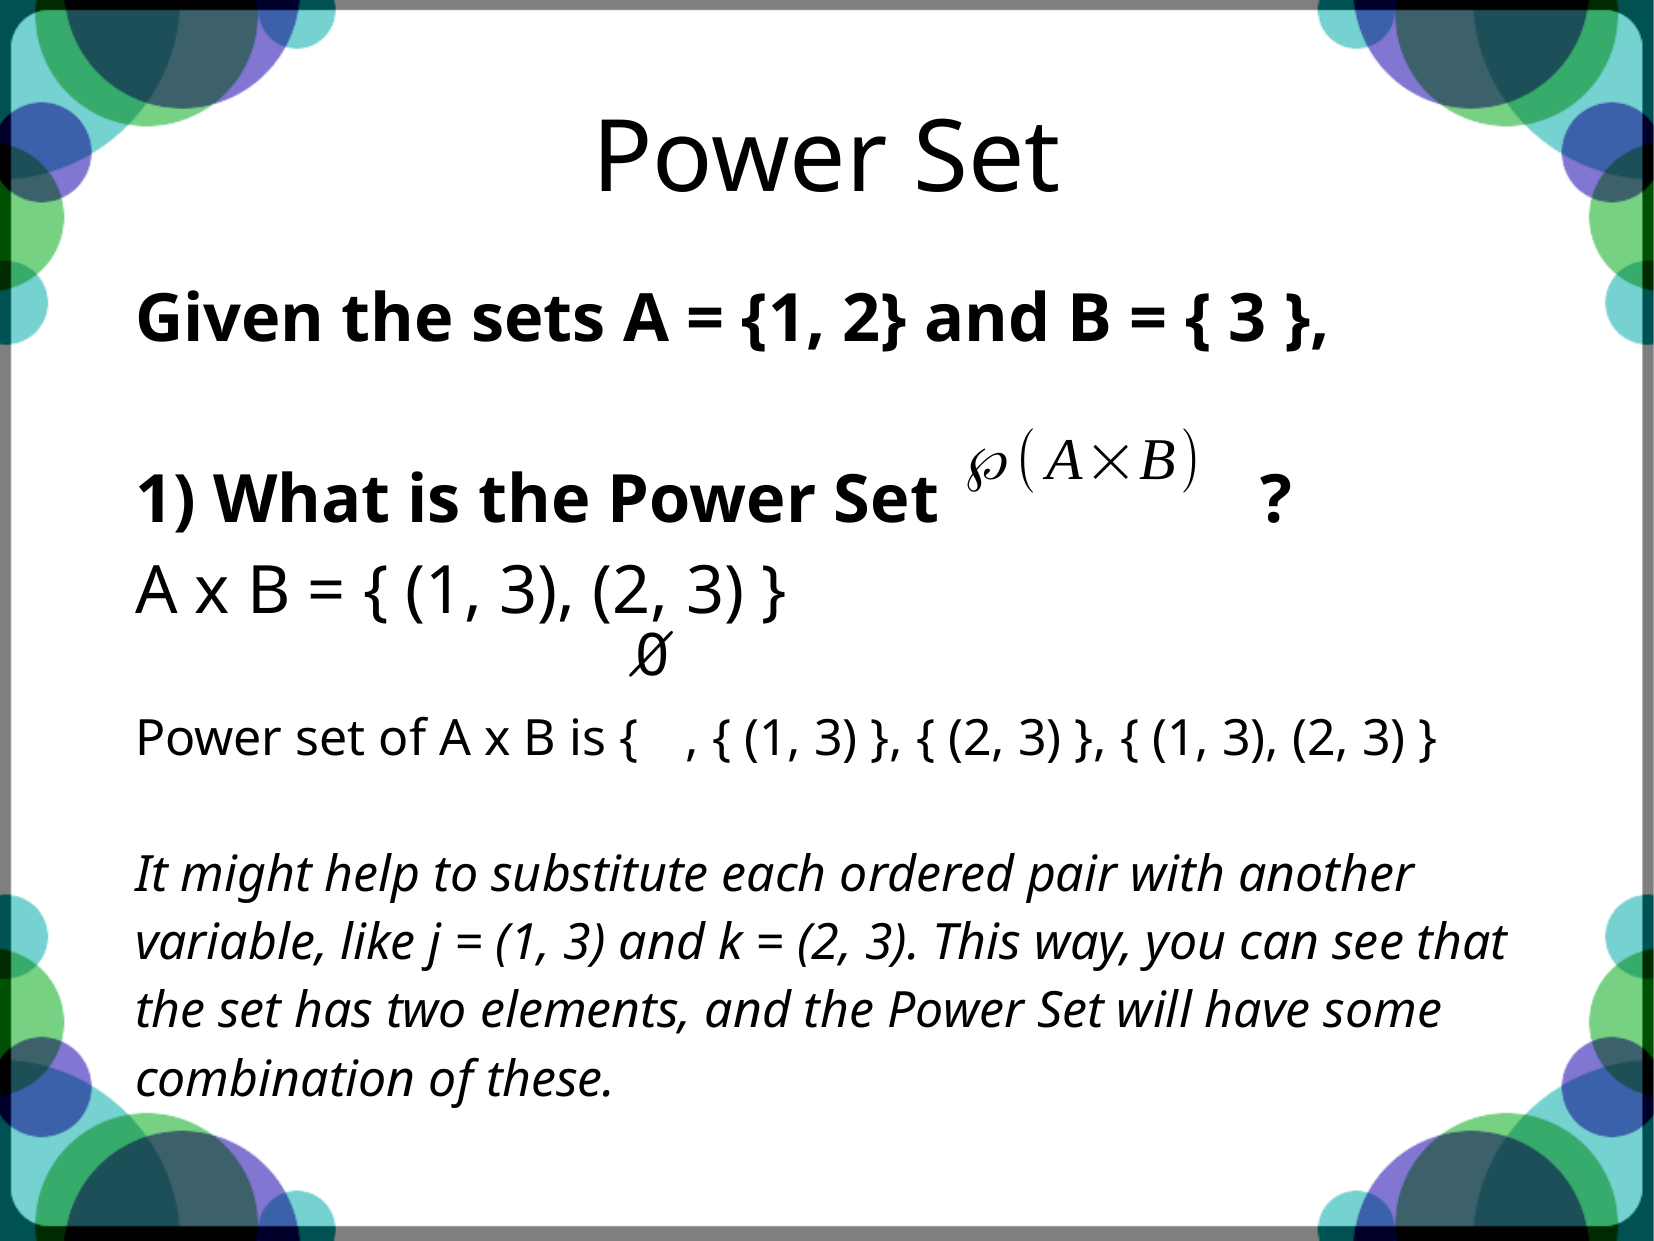

# Power Set
Given the sets A = {1, 2} and B = { 3 },
1) What is the Power Set 					?
A x B = { (1, 3), (2, 3) }
Power set of A x B is { 	 , { (1, 3) }, { (2, 3) }, { (1, 3), (2, 3) }
It might help to substitute each ordered pair with another variable, like j = (1, 3) and k = (2, 3). This way, you can see that the set has two elements, and the Power Set will have some combination of these.